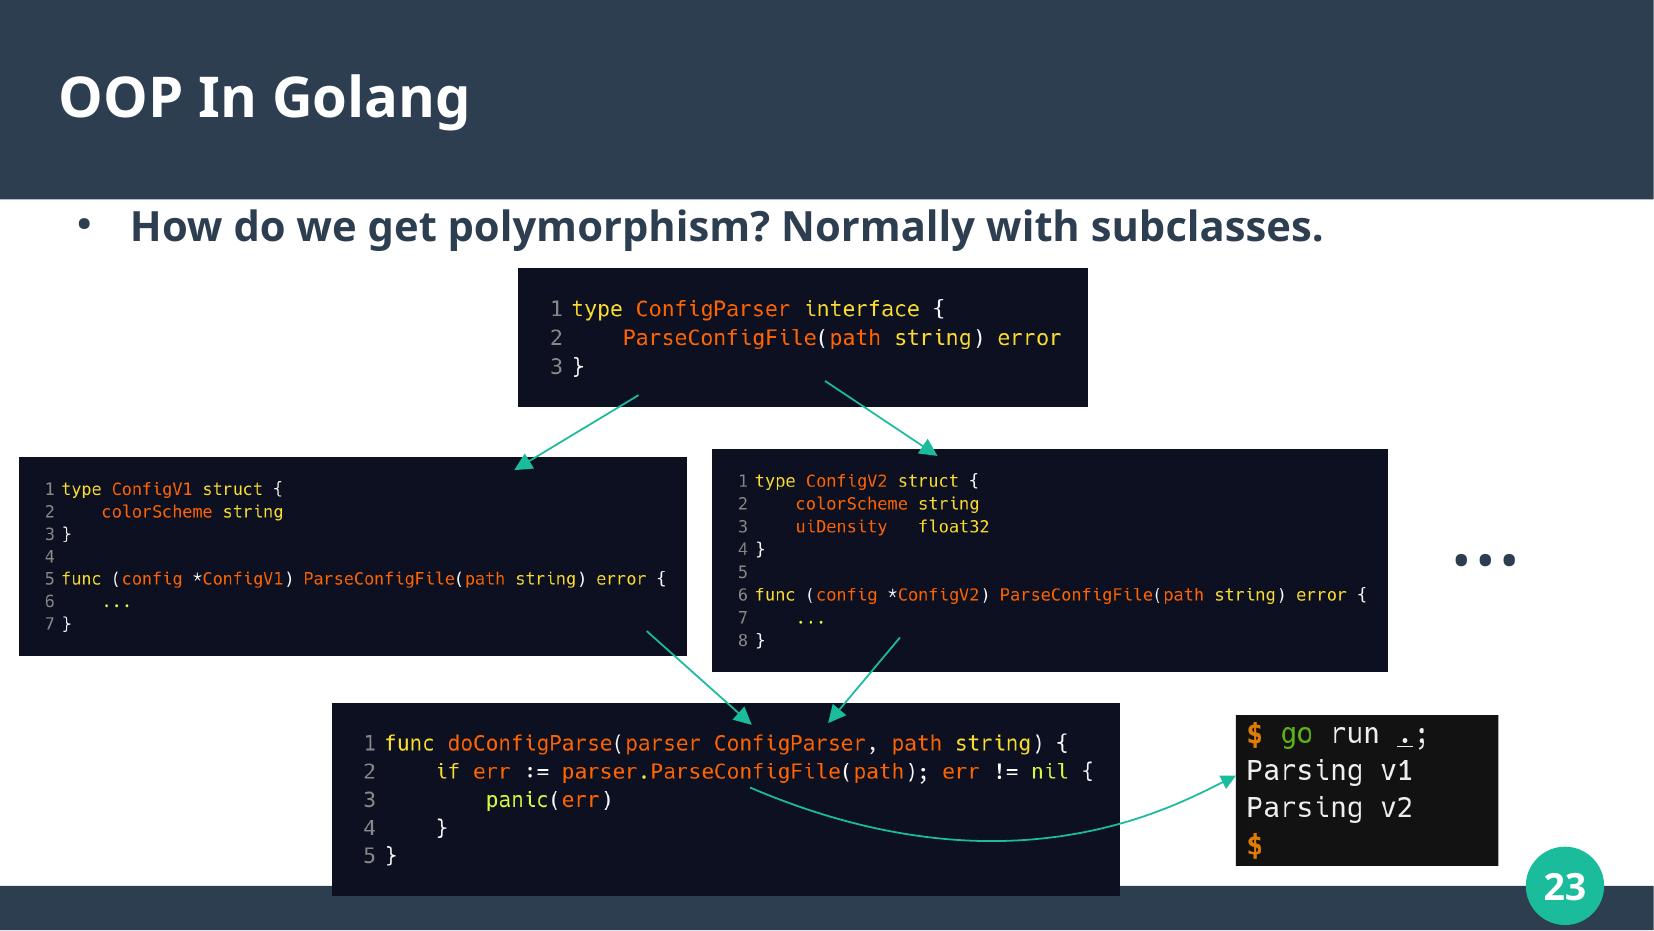

# OOP In Golang
How do we get polymorphism? Normally with subclasses.
…